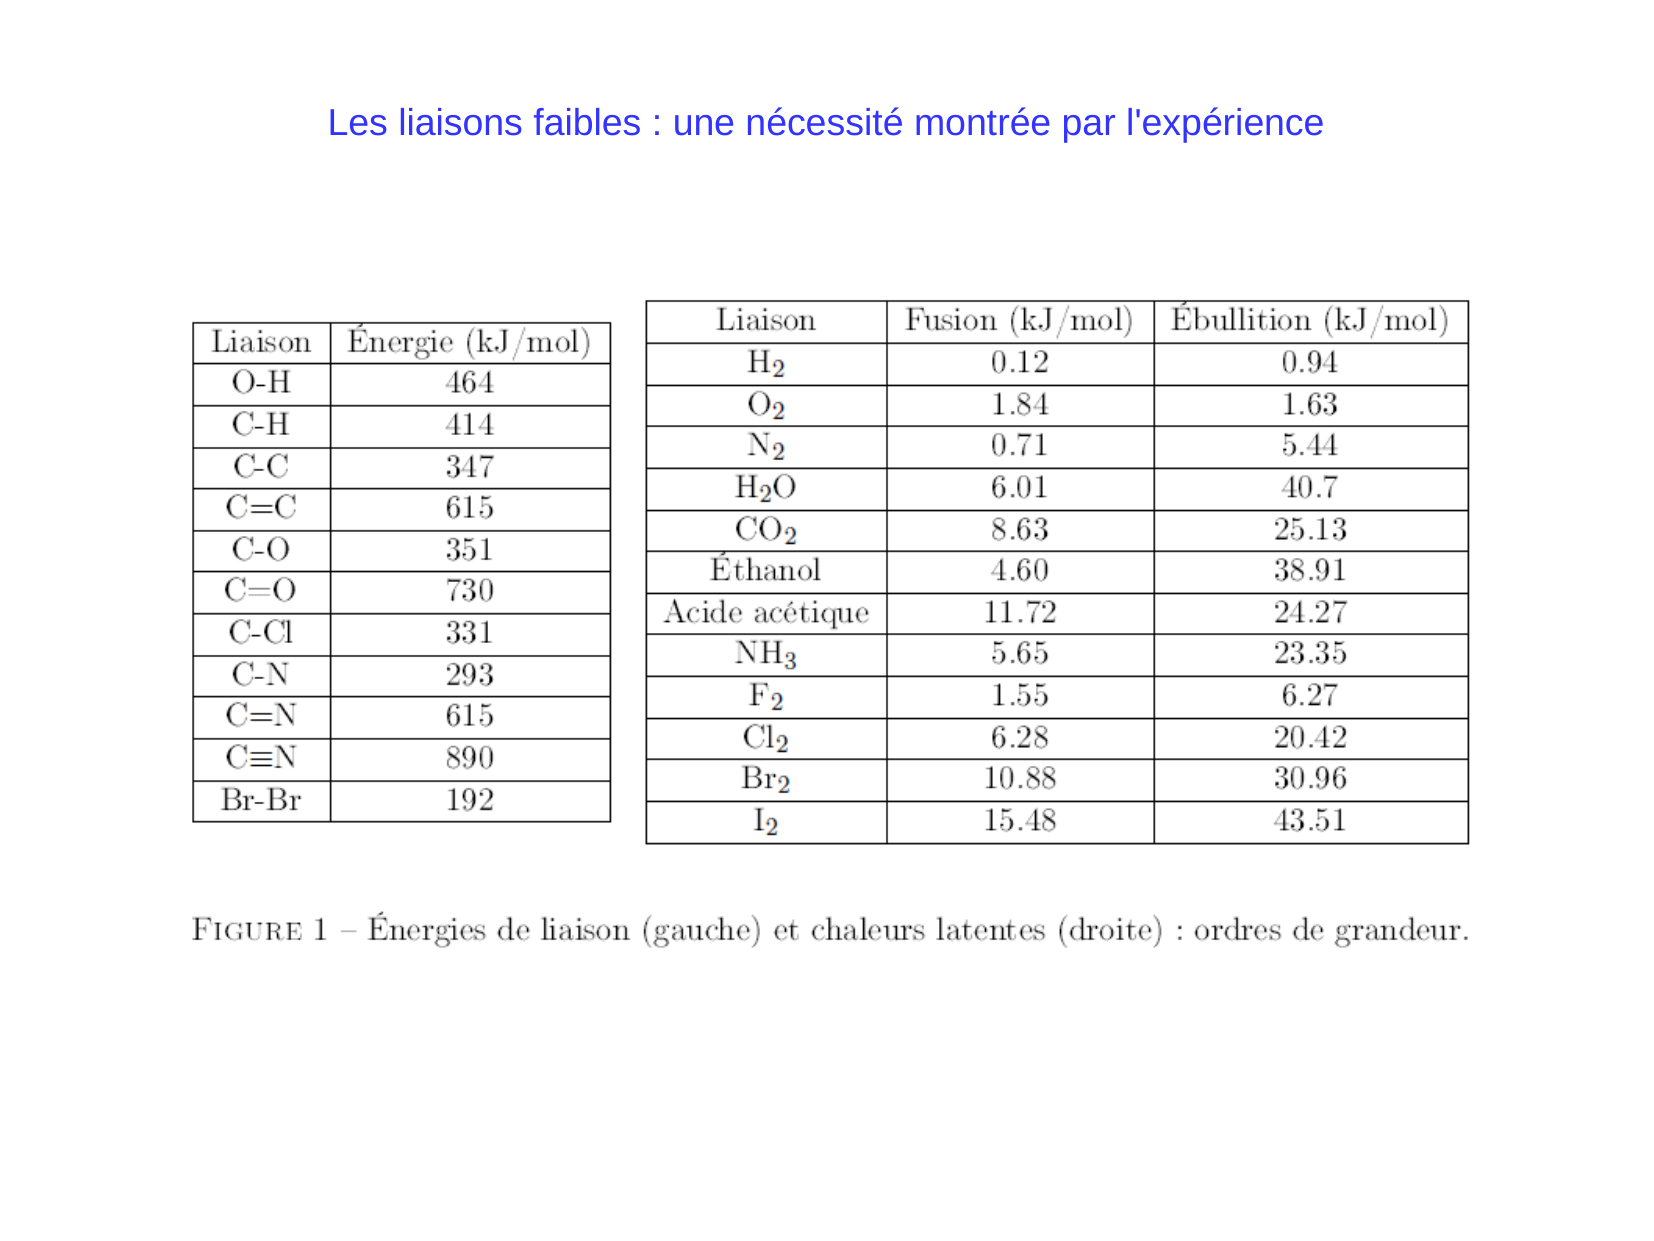

Les liaisons faibles : une nécessité montrée par l'expérience